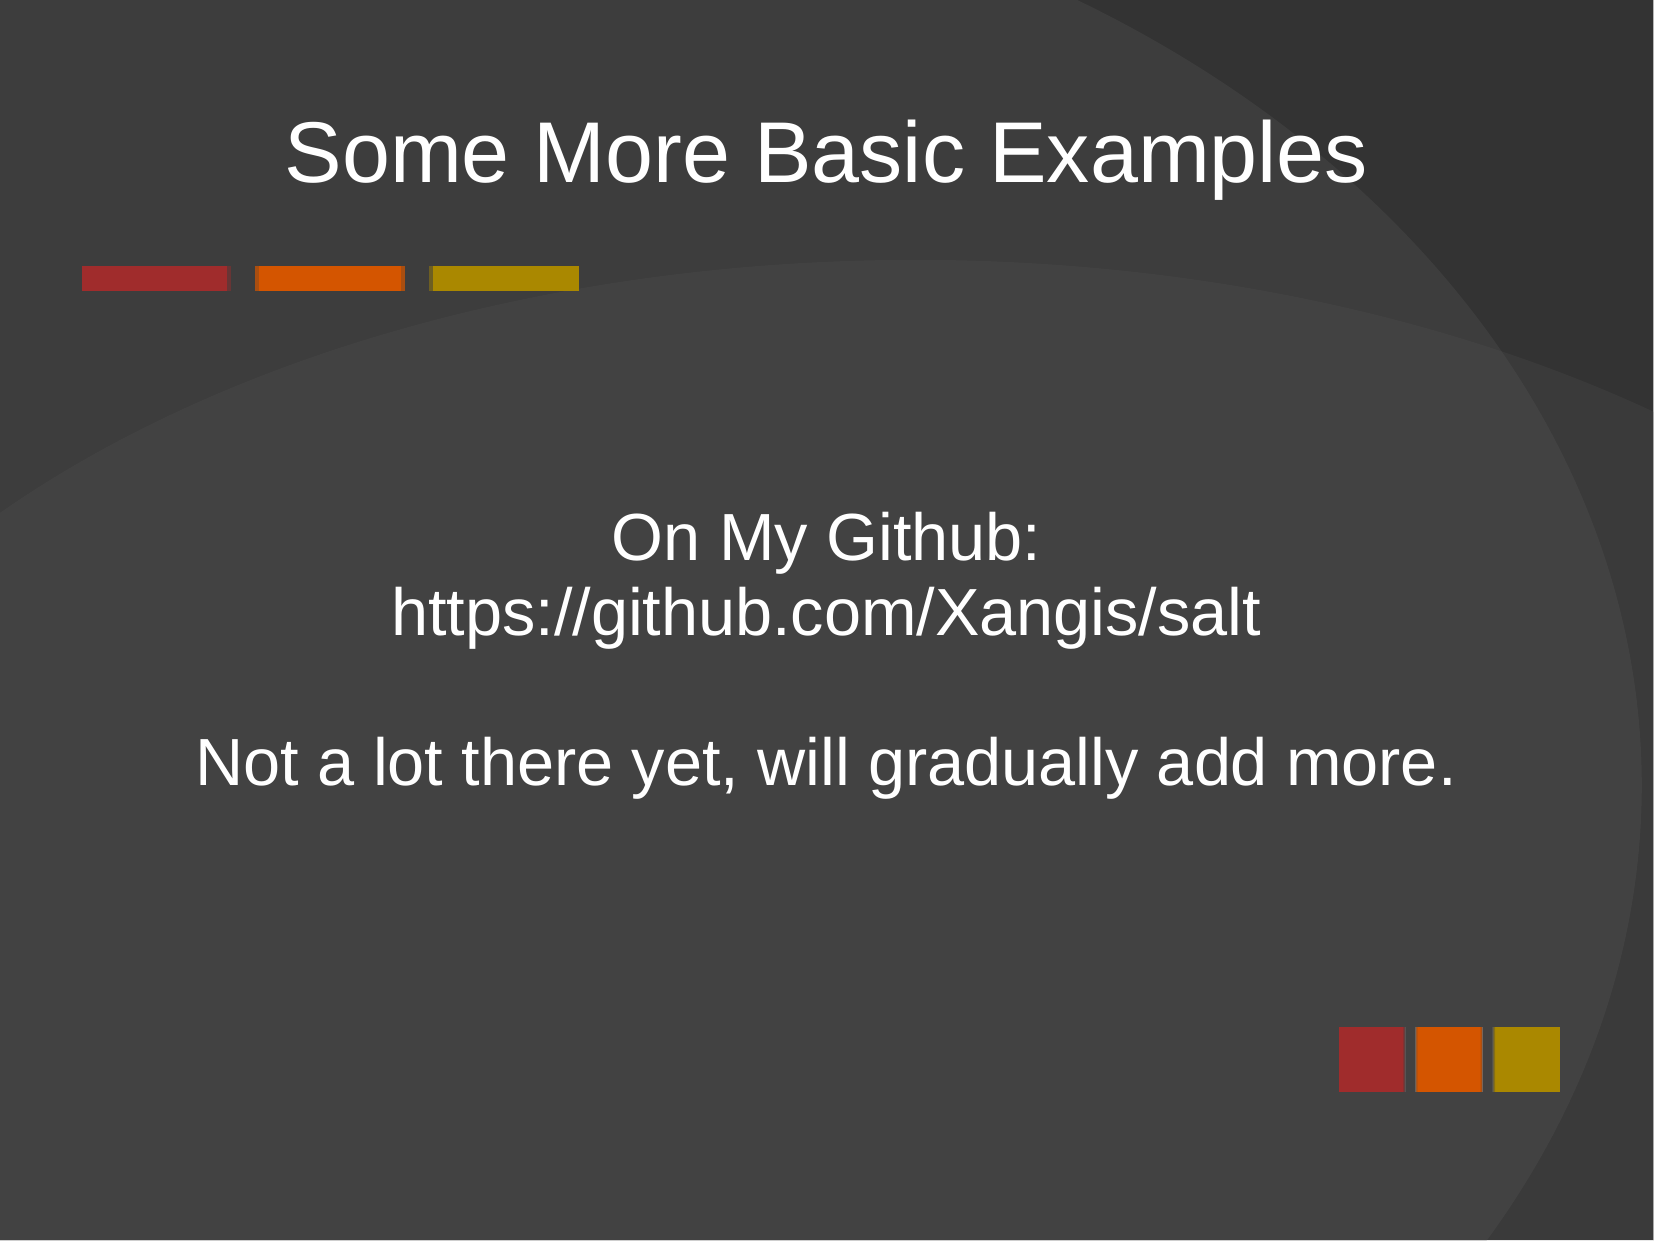

# Some More Basic Examples
On My Github:
https://github.com/Xangis/salt
Not a lot there yet, will gradually add more.